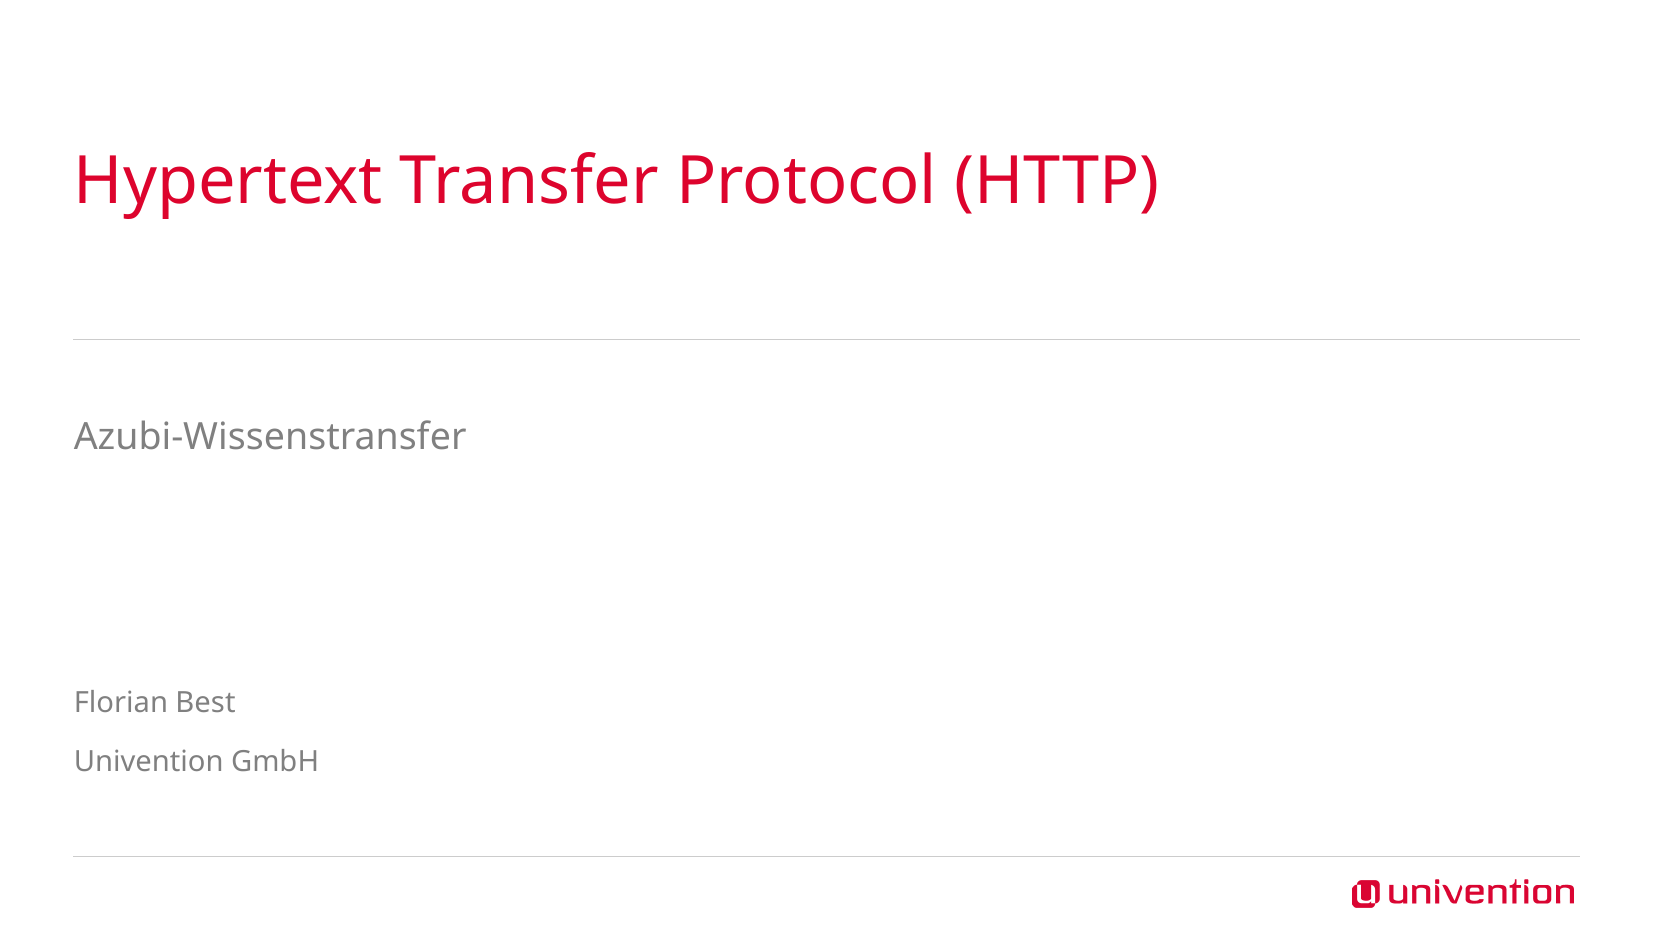

# Hypertext Transfer Protocol (HTTP)
Azubi-Wissenstransfer
Florian Best
Univention GmbH